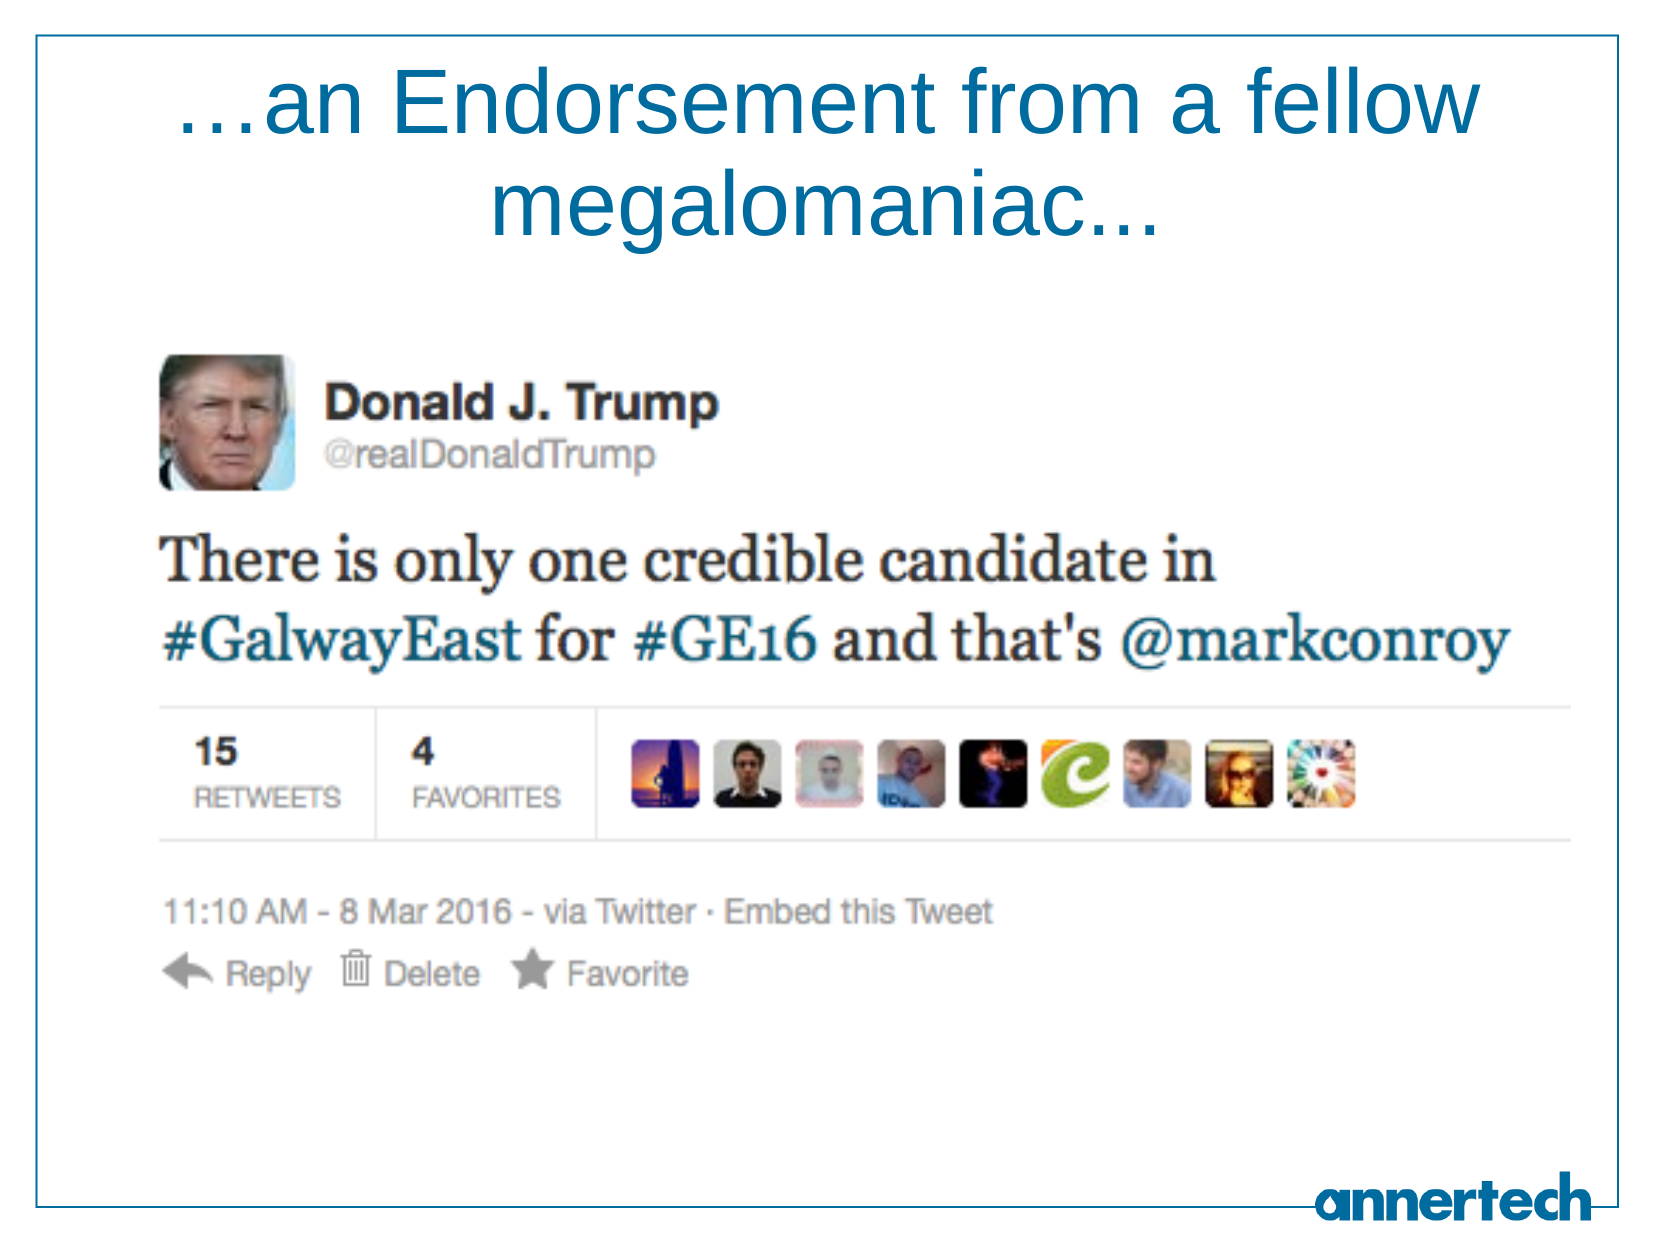

# …an Endorsement from a fellow megalomaniac...